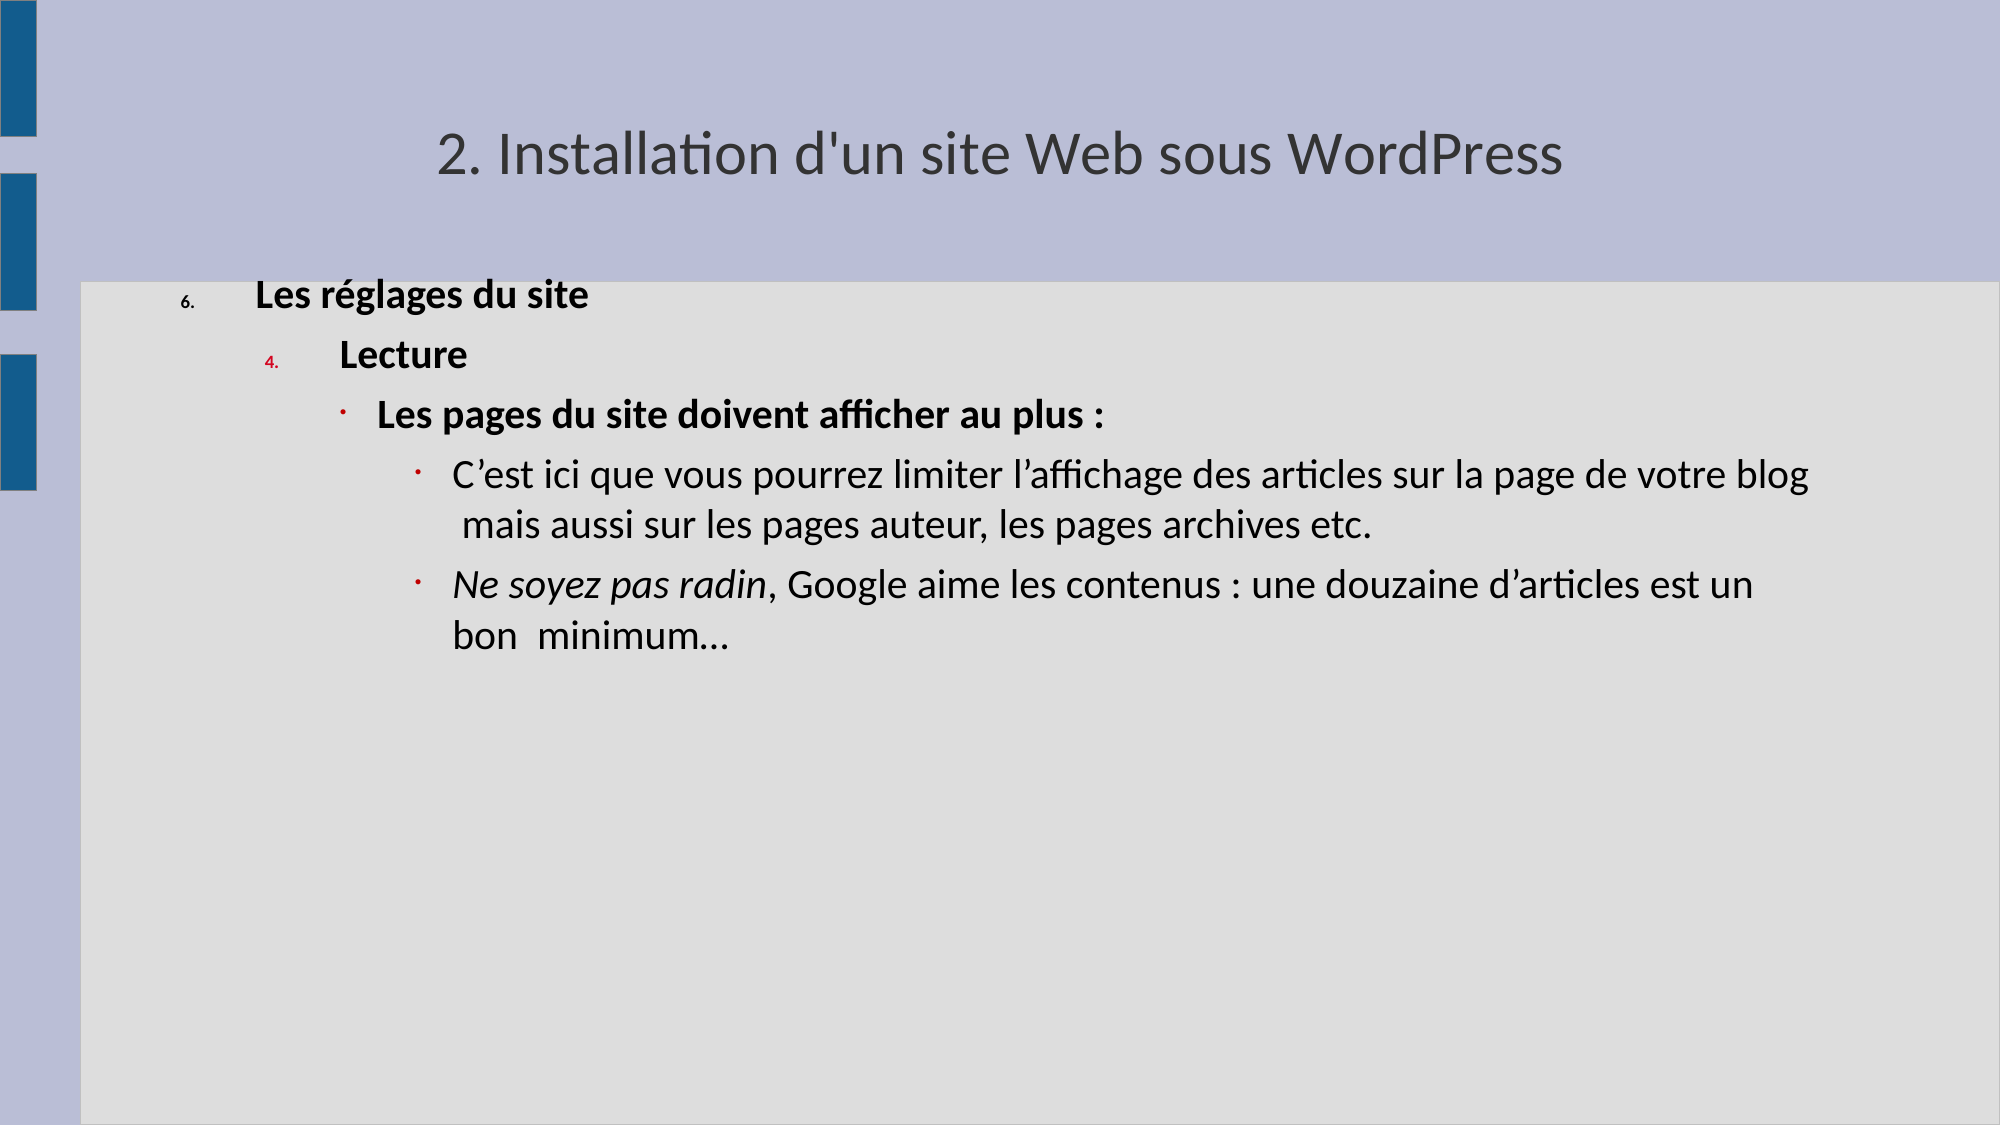

# 2. Installation d'un site Web sous WordPress
Les réglages du site
Lecture
Les pages du site doivent afficher au plus :
C’est ici que vous pourrez limiter l’affichage des articles sur la page de votre blog mais aussi sur les pages auteur, les pages archives etc.
Ne soyez pas radin, Google aime les contenus : une douzaine d’articles est un bon minimum…